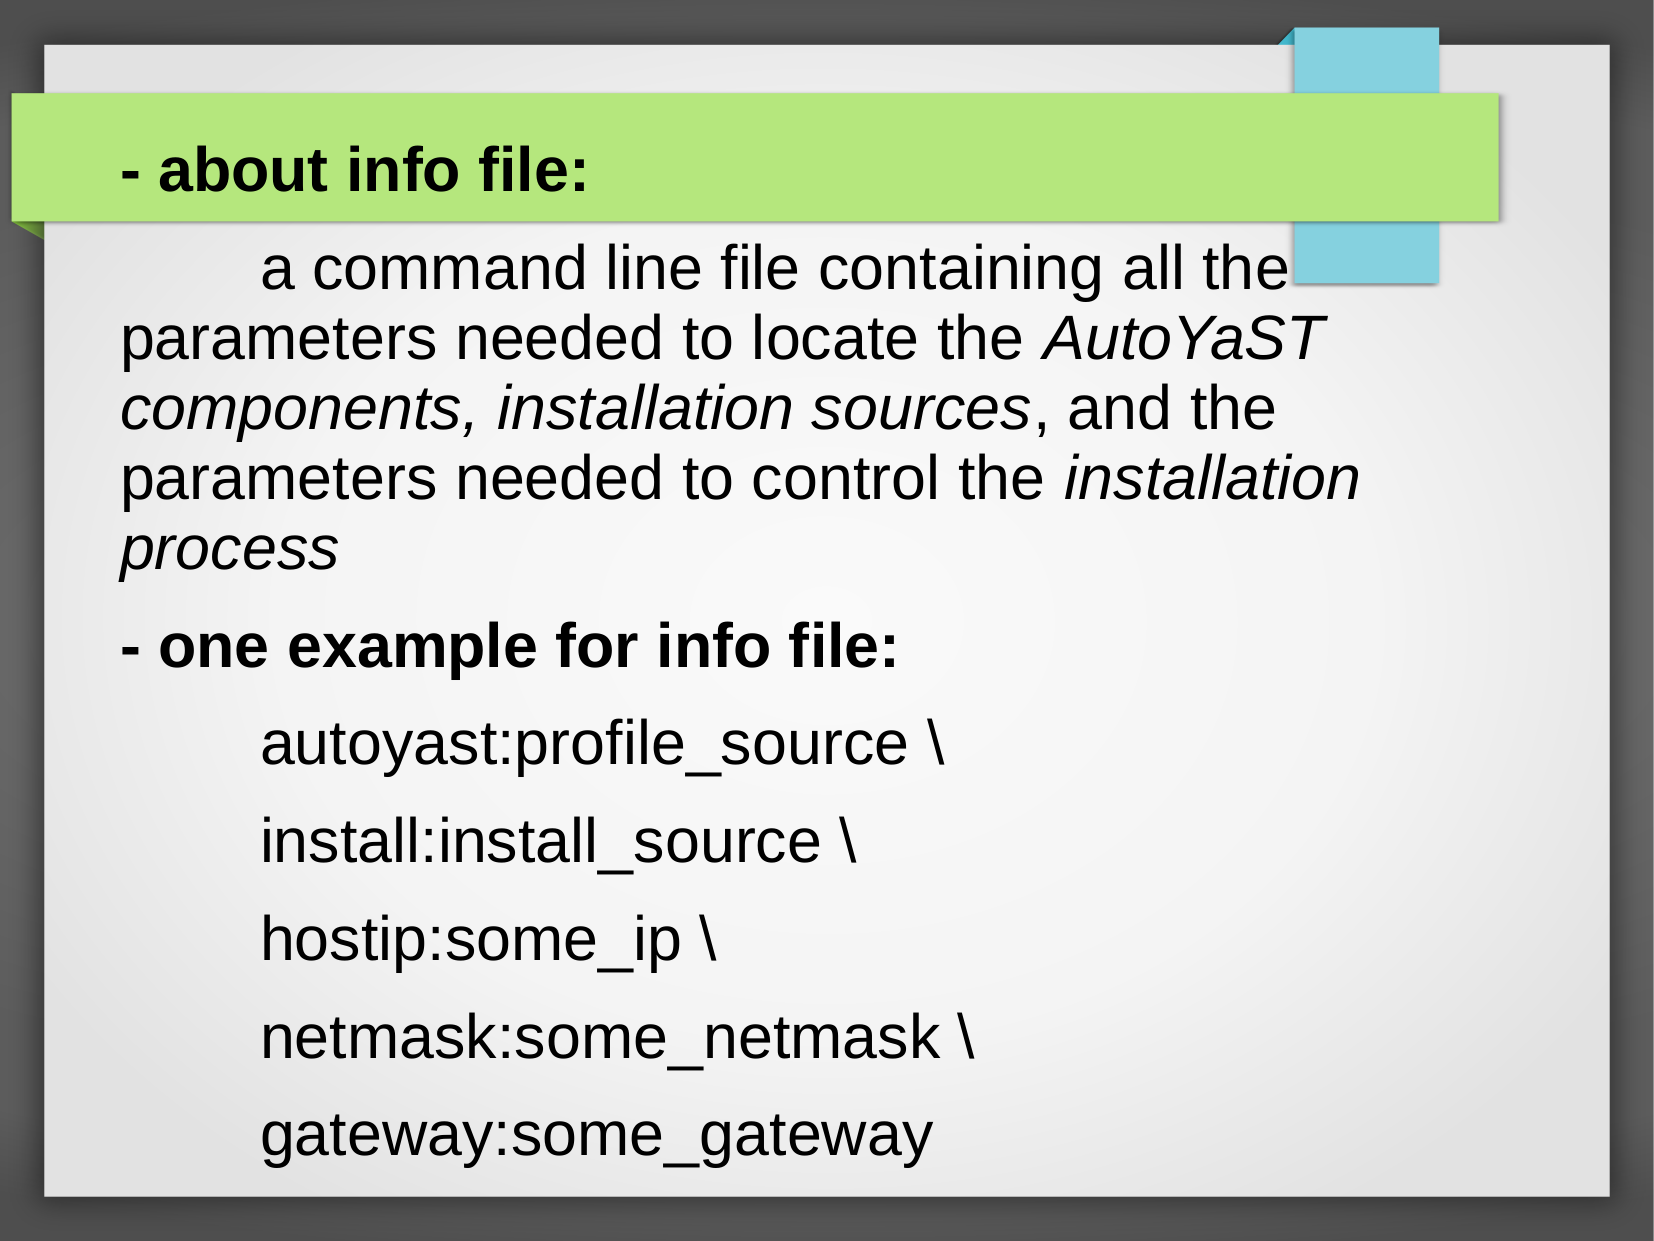

# - about info file:
 a command line file containing all the parameters needed to locate the AutoYaST components, installation sources, and the parameters needed to control the installation process
- one example for info file:
 autoyast:profile_source \
 install:install_source \
 hostip:some_ip \
 netmask:some_netmask \
 gateway:some_gateway